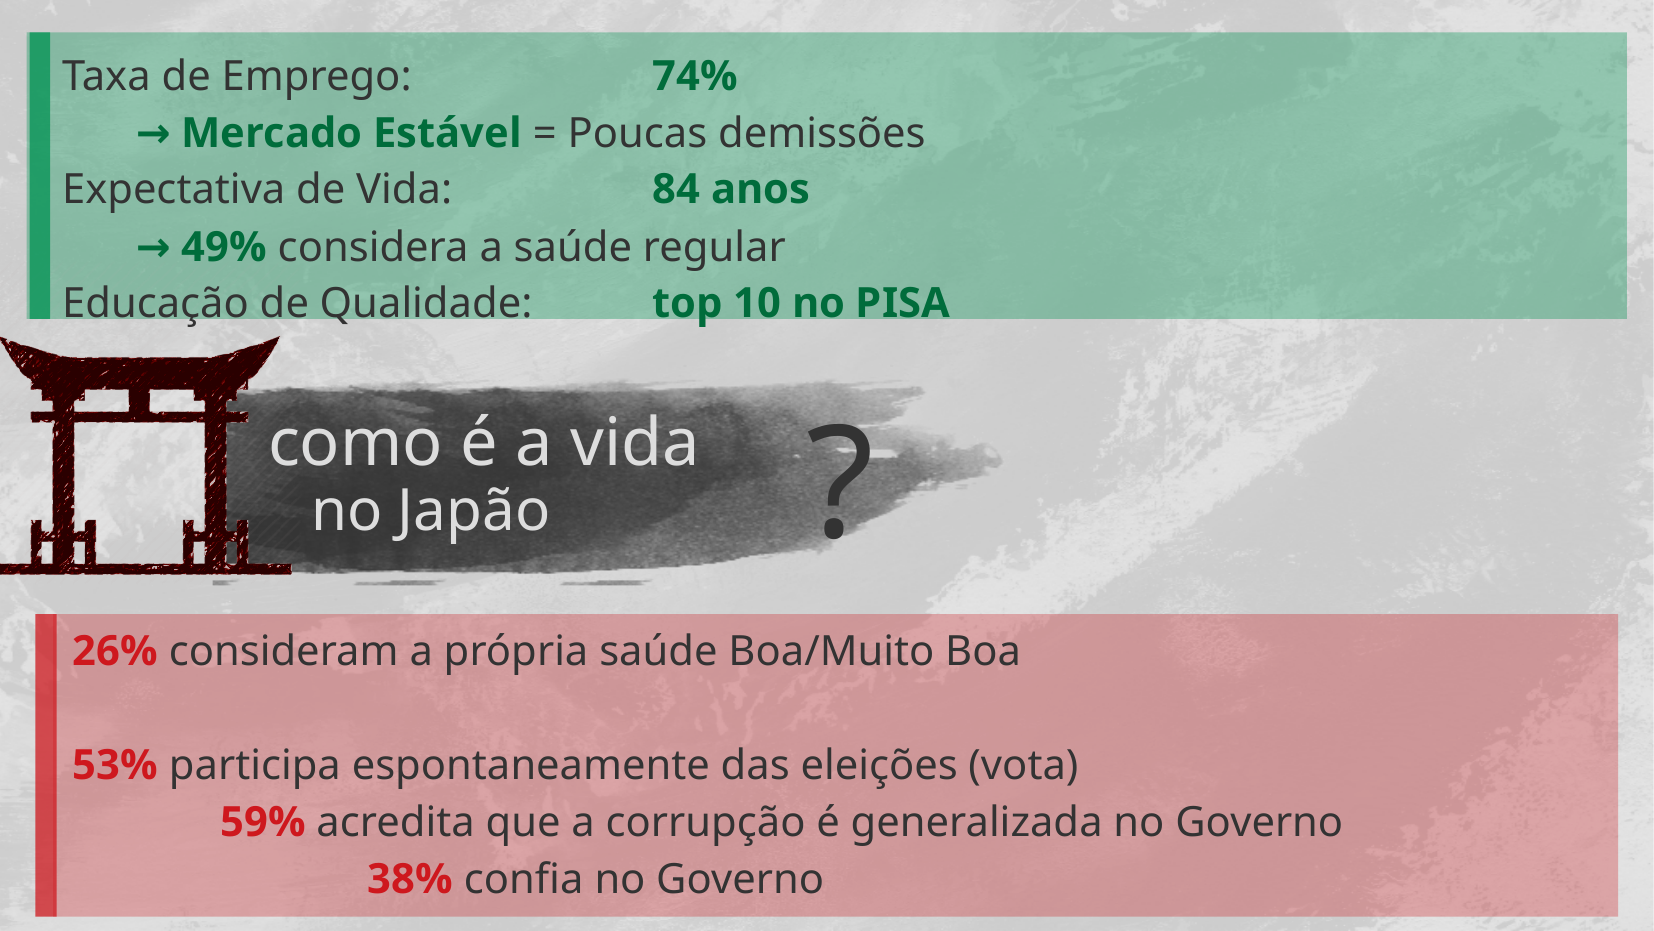

Taxa de Emprego:				74%
	→ Mercado Estável = Poucas demissões
Expectativa de Vida:			84 anos
	→ 49% considera a saúde regular
Educação de Qualidade: 		top 10 no PISA
?
como é a vida
no Japão
26% consideram a própria saúde Boa/Muito Boa
53% participa espontaneamente das eleições (vota)
		59% acredita que a corrupção é generalizada no Governo
				38% confia no Governo